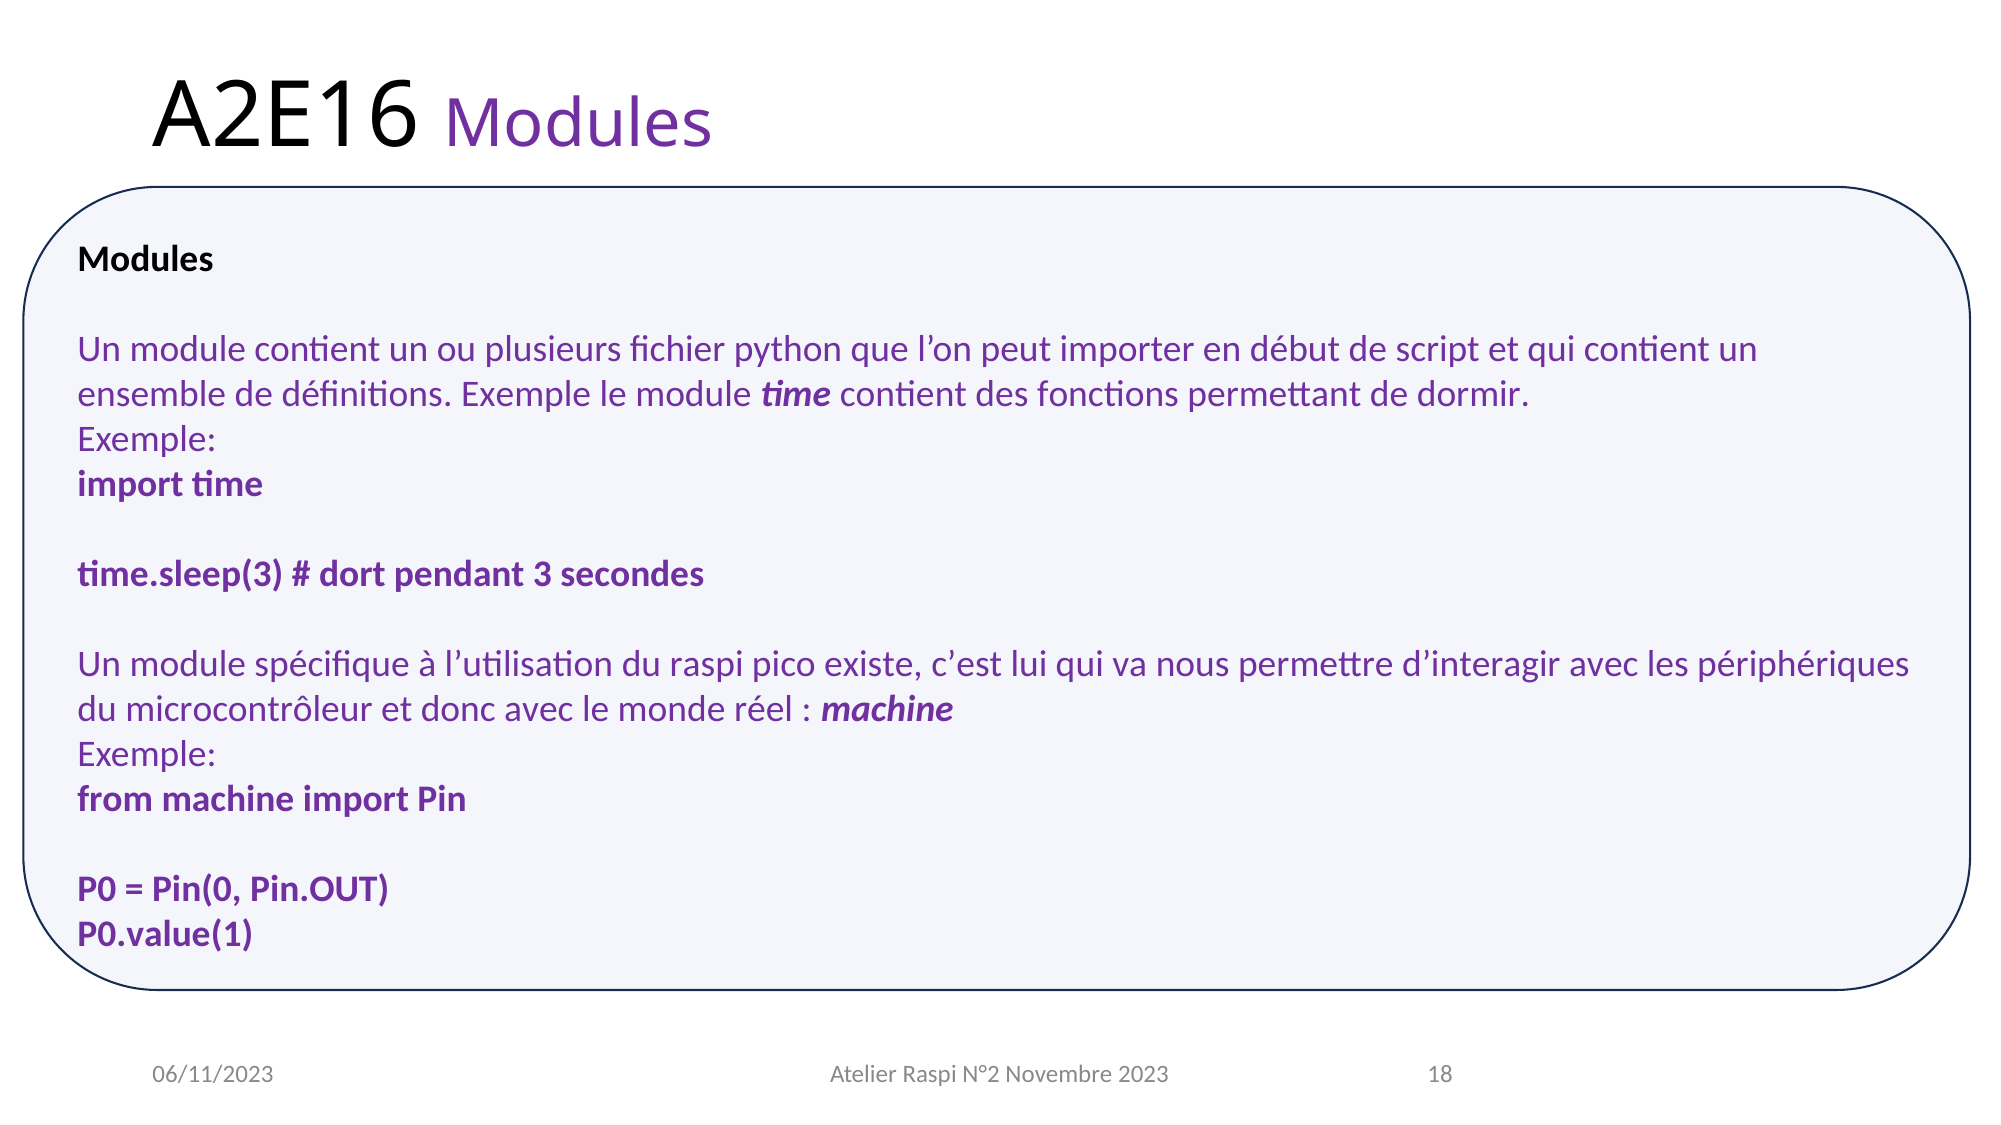

A2E16 Modules
Modules
Un module contient un ou plusieurs fichier python que l’on peut importer en début de script et qui contient un ensemble de définitions. Exemple le module time contient des fonctions permettant de dormir.
Exemple:
import time
time.sleep(3) # dort pendant 3 secondes
Un module spécifique à l’utilisation du raspi pico existe, c’est lui qui va nous permettre d’interagir avec les périphériques du microcontrôleur et donc avec le monde réel : machine
Exemple:
from machine import Pin
P0 = Pin(0, Pin.OUT)
P0.value(1)
06/11/2023
Atelier Raspi N°2 Novembre 2023